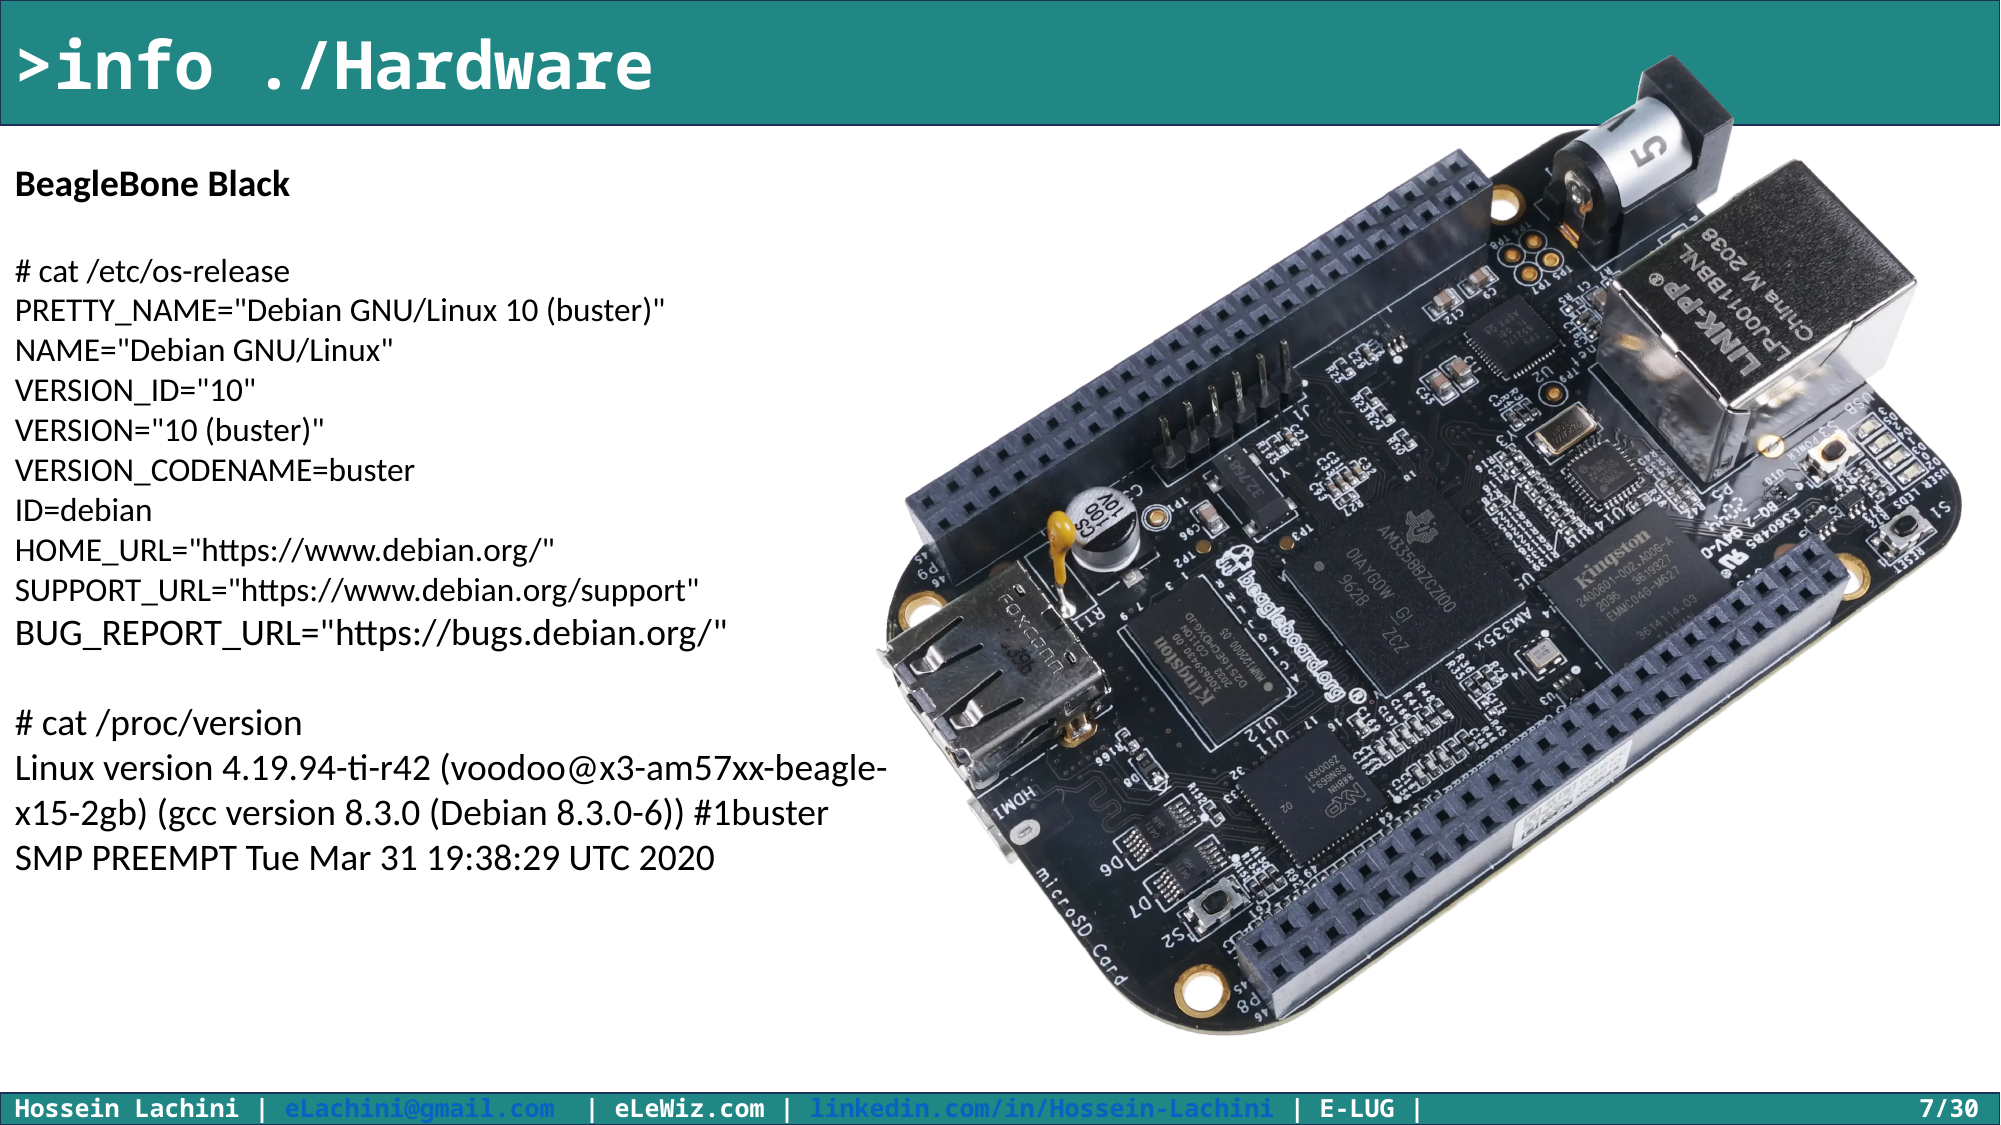

>info ./Hardware
BeagleBone Black
# cat /etc/os-release
PRETTY_NAME="Debian GNU/Linux 10 (buster)"
NAME="Debian GNU/Linux"
VERSION_ID="10"
VERSION="10 (buster)"
VERSION_CODENAME=buster
ID=debian
HOME_URL="https://www.debian.org/"
SUPPORT_URL="https://www.debian.org/support"
BUG_REPORT_URL="https://bugs.debian.org/"
# cat /proc/version
Linux version 4.19.94-ti-r42 (voodoo@x3-am57xx-beagle-x15-2gb) (gcc version 8.3.0 (Debian 8.3.0-6)) #1buster SMP PREEMPT Tue Mar 31 19:38:29 UTC 2020
Hossein Lachini | eLachini@gmail.com | eLeWiz.com | linkedin.com/in/Hossein-Lachini | E-LUG | 7/30